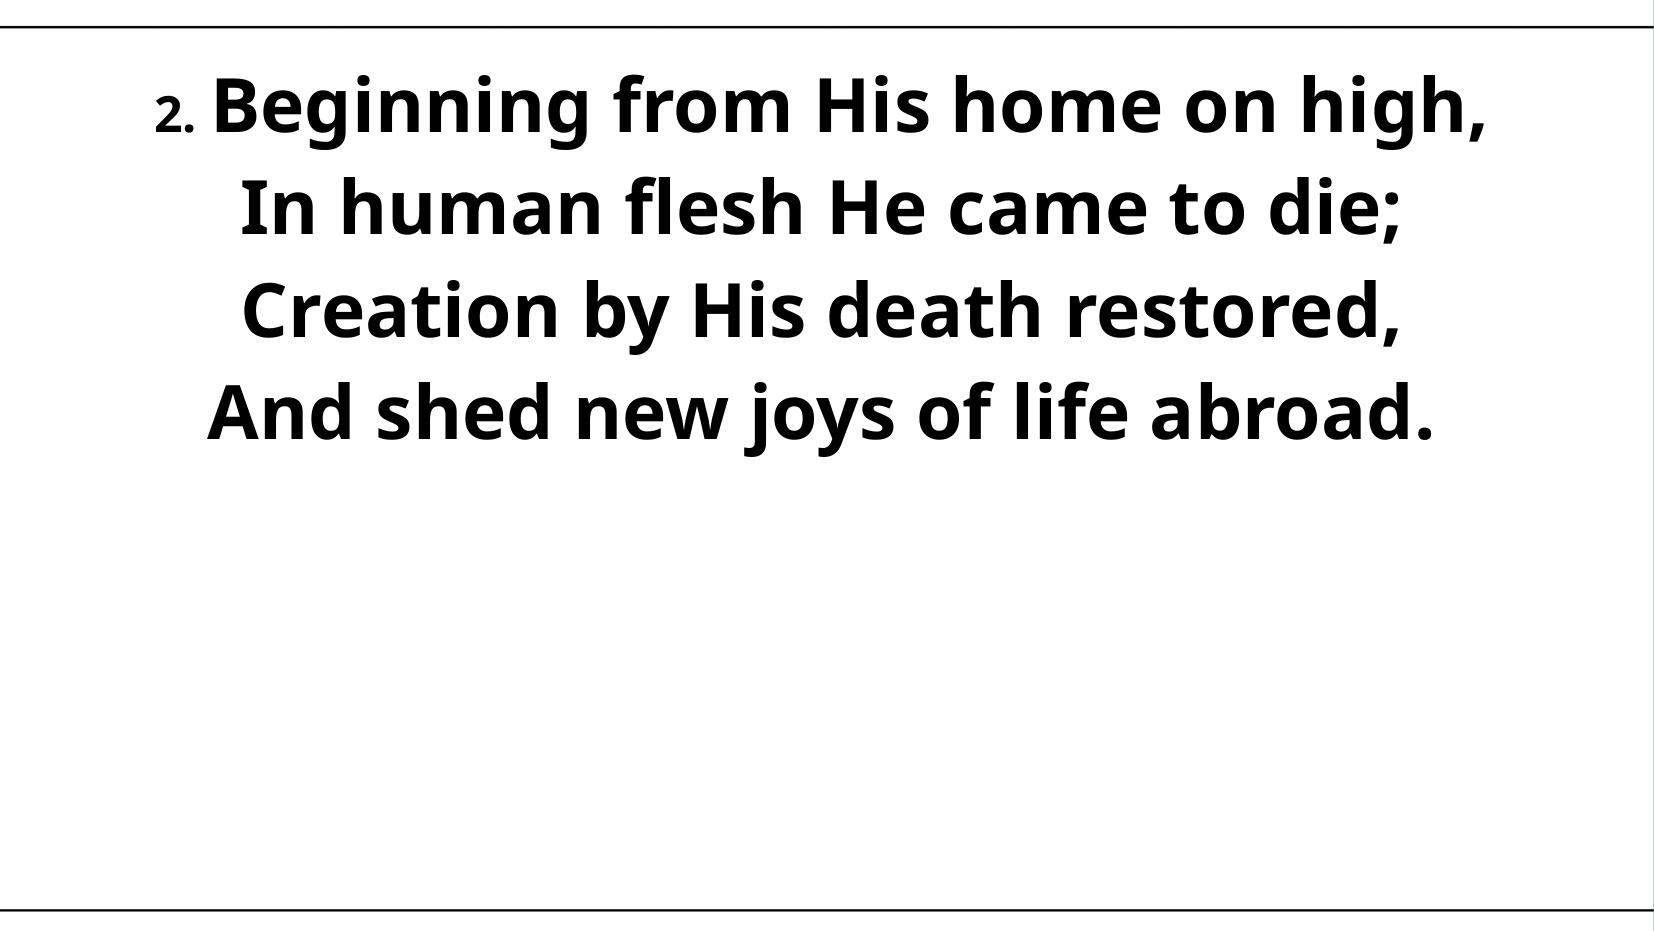

2. Beginning from His home on high,
In human flesh He came to die;
Creation by His death restored,
And shed new joys of life abroad.